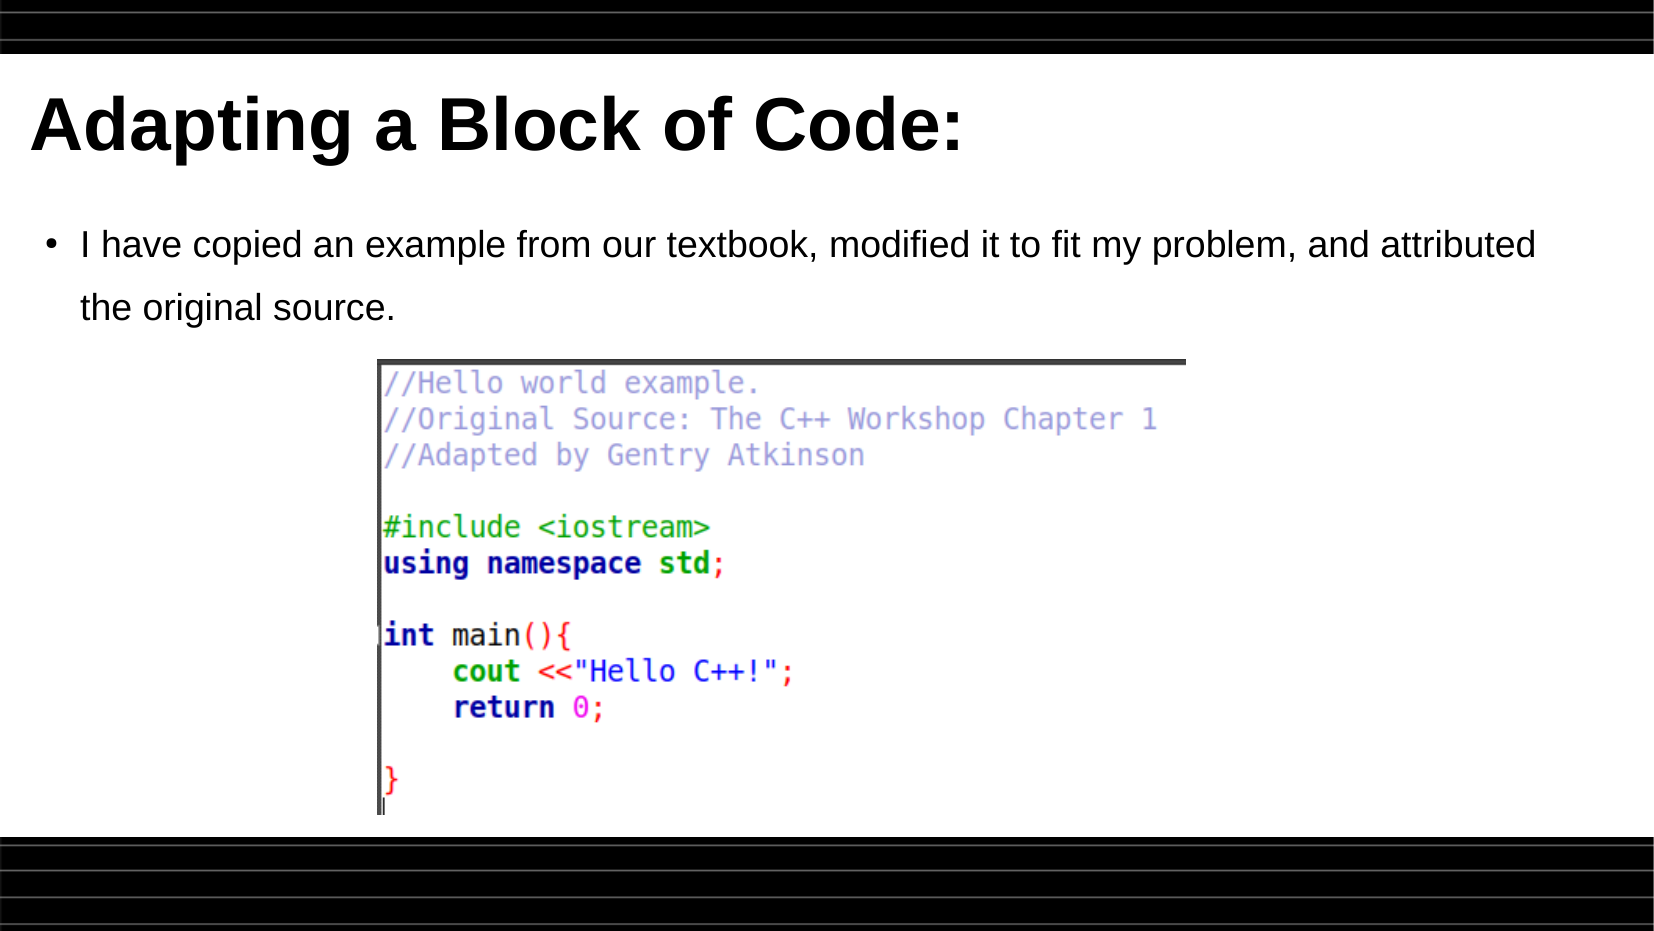

Adapting a Block of Code:
I have copied an example from our textbook, modified it to fit my problem, and attributed the original source.